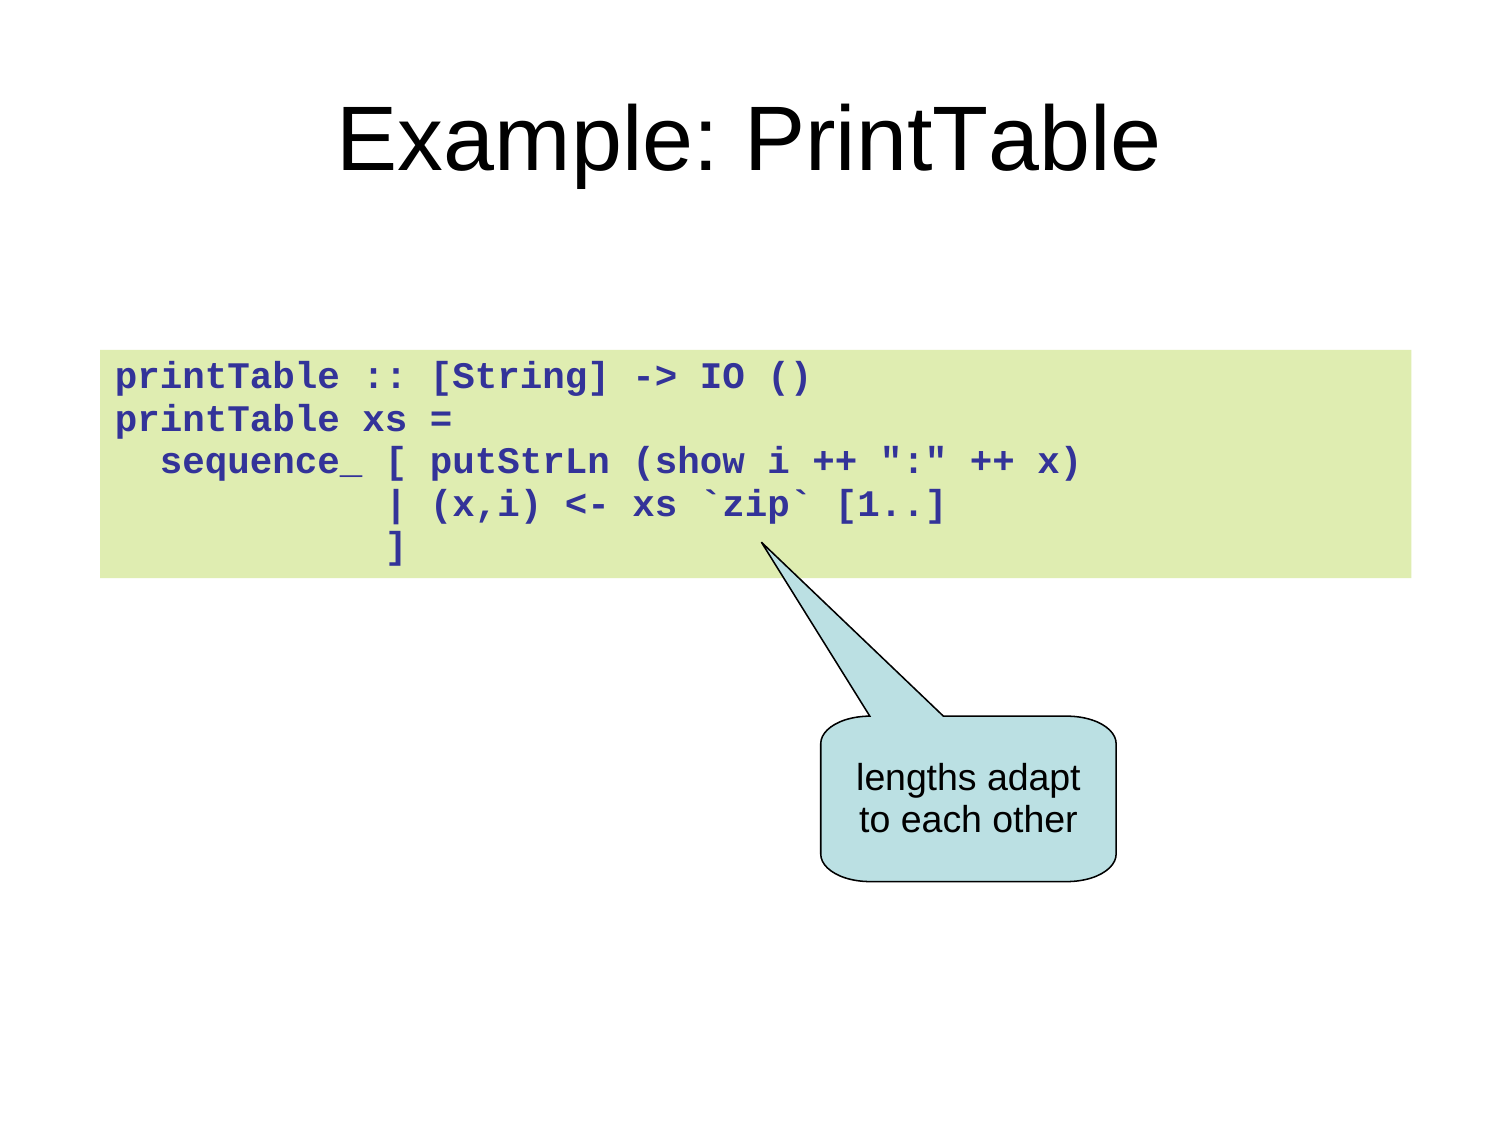

# Example: PrintTable
printTable :: [String] -> IO ()
printTable xs =
 sequence_ [ putStrLn (show i ++ ":" ++ x)
 | (x,i) <- xs `zip` [1..]
 ]
lengths adapt to each other